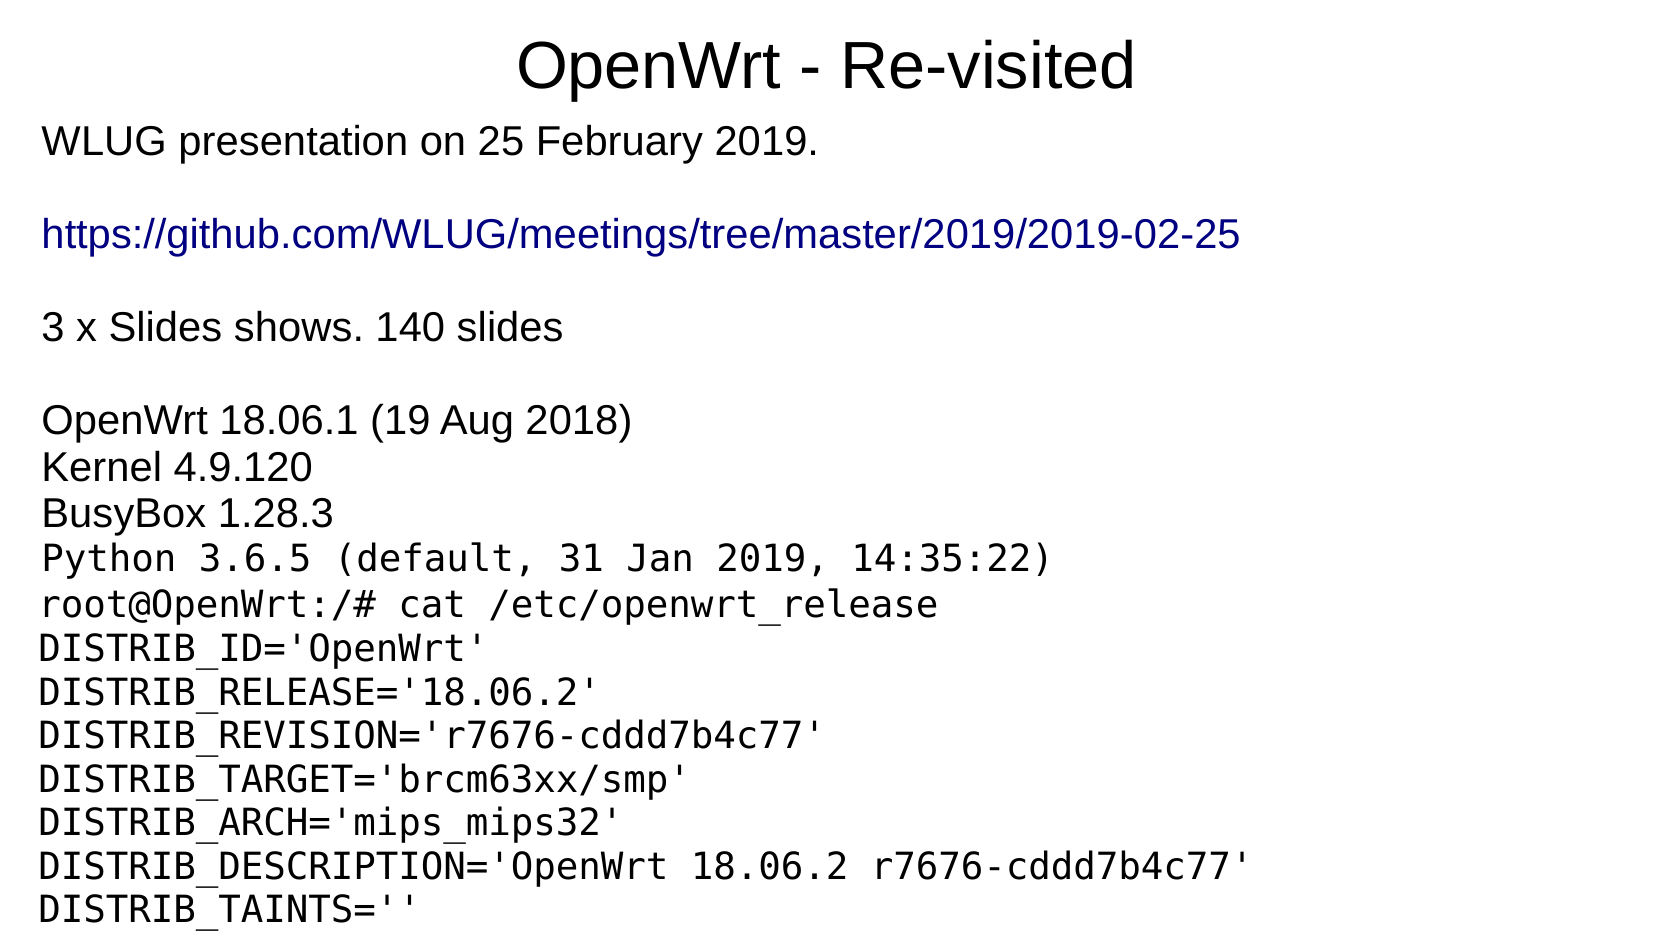

# OpenWrt - Re-visited
WLUG presentation on 25 February 2019.
https://github.com/WLUG/meetings/tree/master/2019/2019-02-25
3 x Slides shows. 140 slides
OpenWrt 18.06.1 (19 Aug 2018)
Kernel 4.9.120
BusyBox 1.28.3
Python 3.6.5 (default, 31 Jan 2019, 14:35:22)
root@OpenWrt:/# cat /etc/openwrt_release
DISTRIB_ID='OpenWrt'
DISTRIB_RELEASE='18.06.2'
DISTRIB_REVISION='r7676-cddd7b4c77'
DISTRIB_TARGET='brcm63xx/smp'
DISTRIB_ARCH='mips_mips32'
DISTRIB_DESCRIPTION='OpenWrt 18.06.2 r7676-cddd7b4c77'
DISTRIB_TAINTS=''